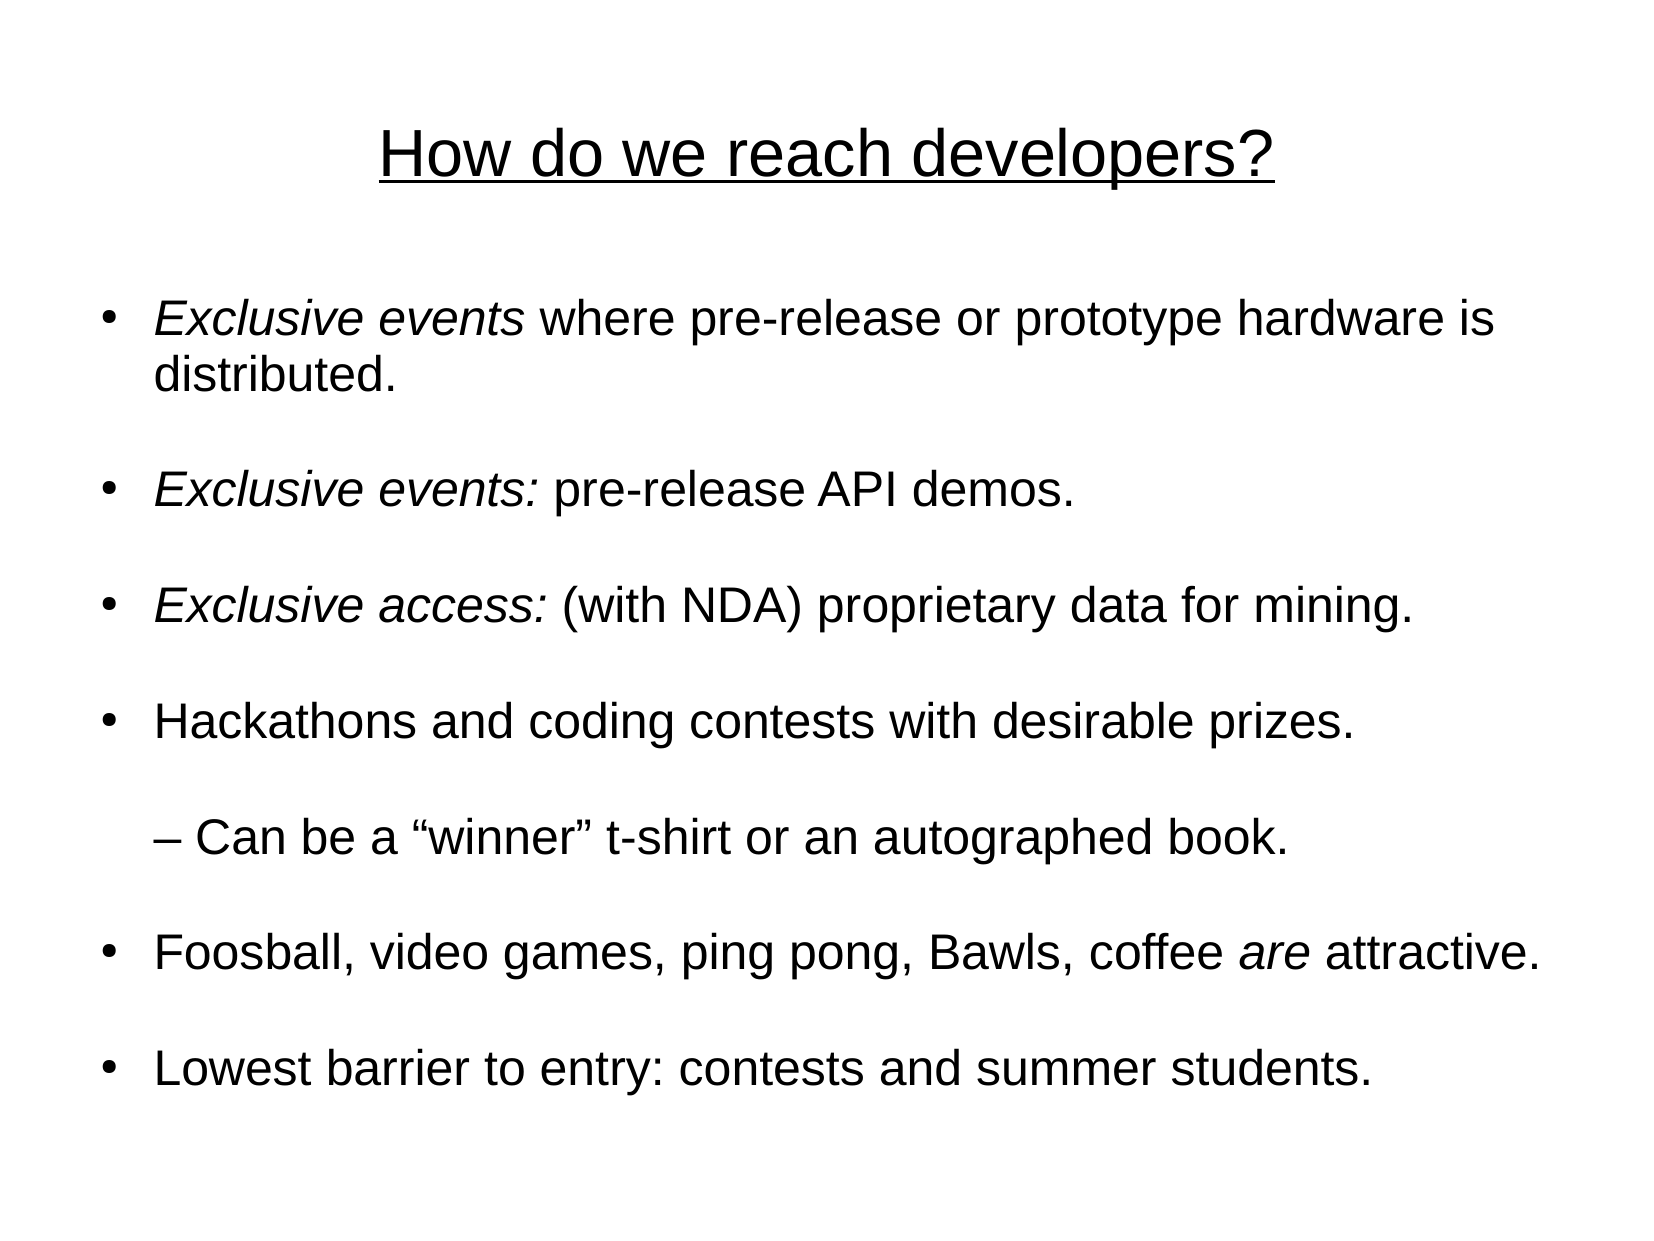

# How do we reach developers?
Exclusive events where pre-release or prototype hardware is distributed.
Exclusive events: pre-release API demos.
Exclusive access: (with NDA) proprietary data for mining.
Hackathons and coding contests with desirable prizes.
– Can be a “winner” t-shirt or an autographed book.
Foosball, video games, ping pong, Bawls, coffee are attractive.
Lowest barrier to entry: contests and summer students.